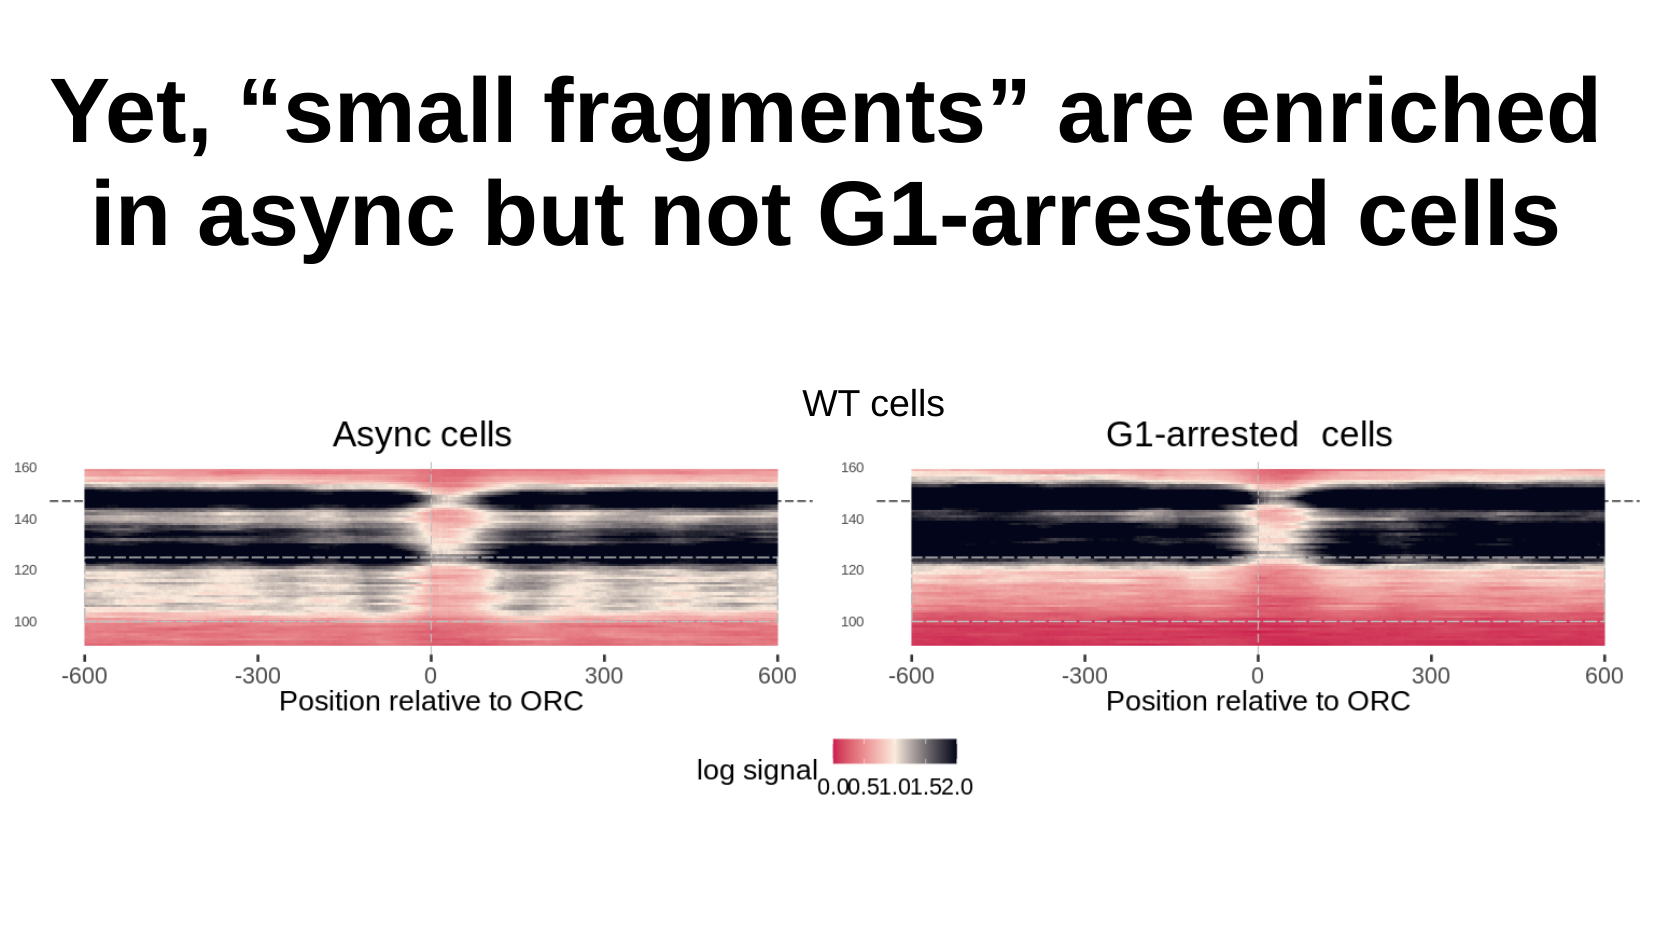

# Yet, “small fragments” are enriched in async but not G1-arrested cells
WT cells